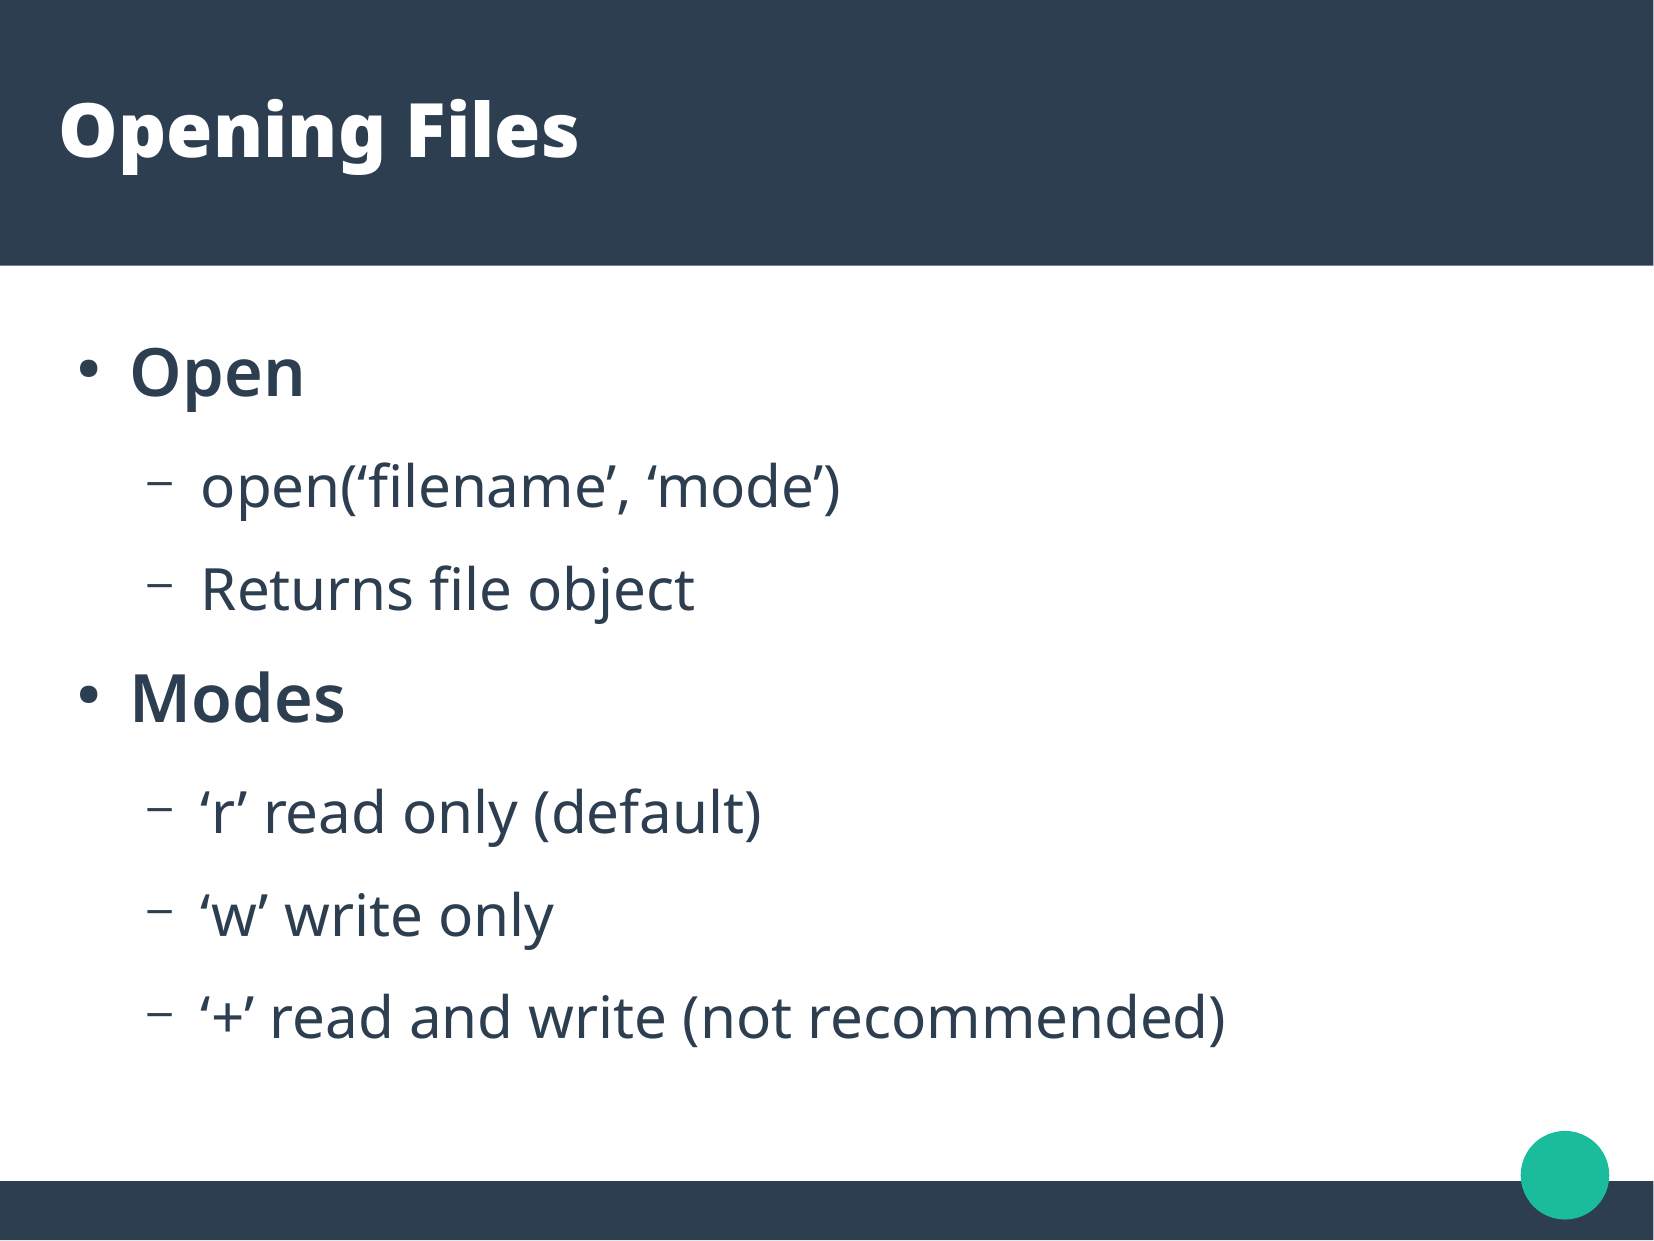

# Opening Files
Open
open(‘filename’, ‘mode’)
Returns file object
Modes
‘r’ read only (default)
‘w’ write only
‘+’ read and write (not recommended)